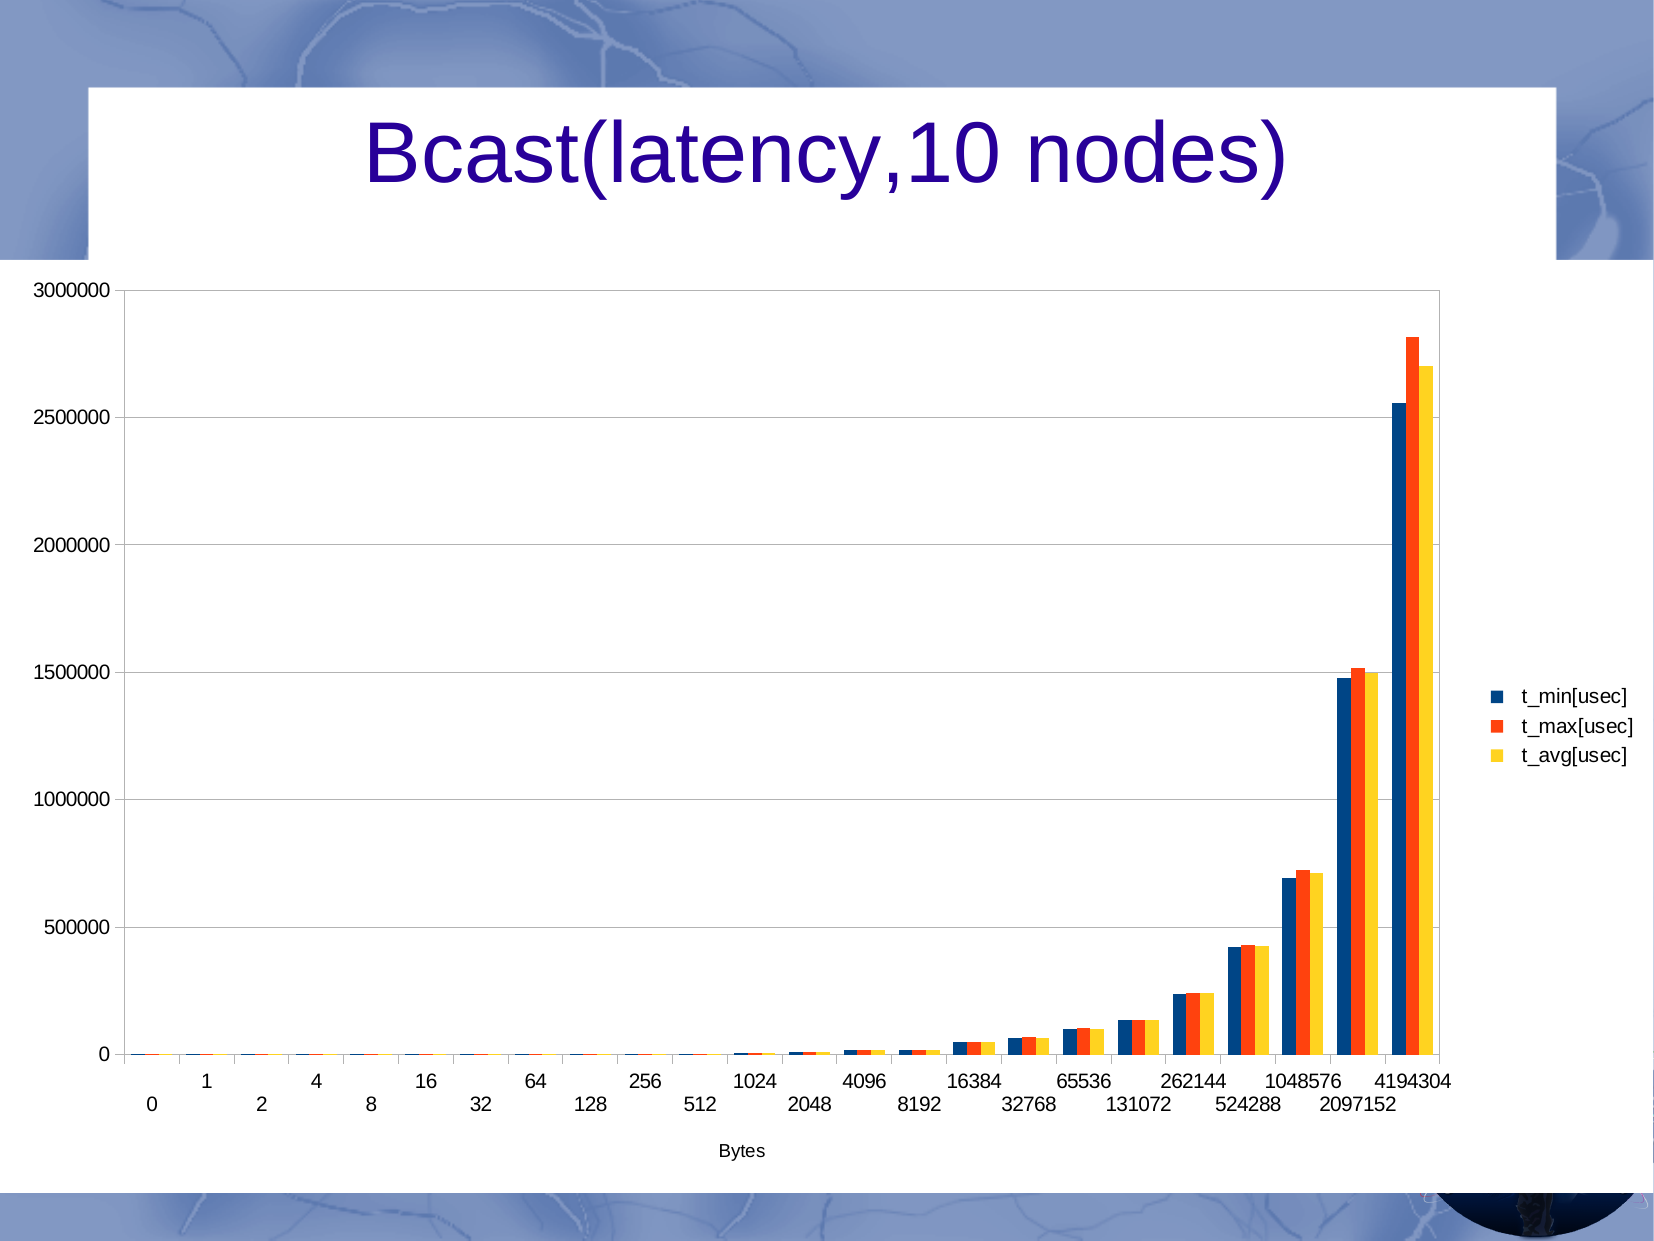

# Bcast(latency,10 nodes)
### Chart
| Category | t_min[usec] | t_max[usec] | t_avg[usec] |
|---|---|---|---|
| 0 | 0.05 | 0.21 | 0.08 |
| 1 | 3199.73 | 3225.98 | 3214.57 |
| 2 | 3168.09 | 3205.33 | 3189.49 |
| 4 | 3354.14 | 3386.94 | 3365.13 |
| 8 | 3256.87 | 3301.21 | 3274.43 |
| 16 | 3181.6 | 3210.16 | 3194.91 |
| 32 | 3598.51 | 3640.7 | 3619.69 |
| 64 | 3094.5 | 3111.19 | 3101.63 |
| 128 | 3266.51 | 3322.5 | 3299.31 |
| 256 | 3299.37 | 3341.72 | 3318.24 |
| 512 | 3429.95 | 3473.69 | 3461.96 |
| 1024 | 4016.28 | 4046.64 | 4030.71 |
| 2048 | 10927.21 | 11357.13 | 11210.19 |
| 4096 | 17821.89 | 18058.04 | 18006.3 |
| 8192 | 17657.32 | 17849.25 | 17721.75 |
| 16384 | 49772.97 | 50094.52 | 49917.0 |
| 32768 | 66528.07 | 66803.01 | 66683.09 |
| 65536 | 99360.54 | 102351.84 | 99919.8 |
| 131072 | 135988.49 | 136696.66 | 136280.96 |
| 262144 | 238764.16 | 241415.82 | 240090.15 |
| 524288 | 422735.48 | 429189.12 | 426127.04 |
| 1048576 | 694472.33 | 723303.91 | 710716.98 |
| 2097152 | 1476047.13 | 1516741.01 | 1497388.51 |
| 4194304 | 2558963.54 | 2816303.73 | 2703418.8 |